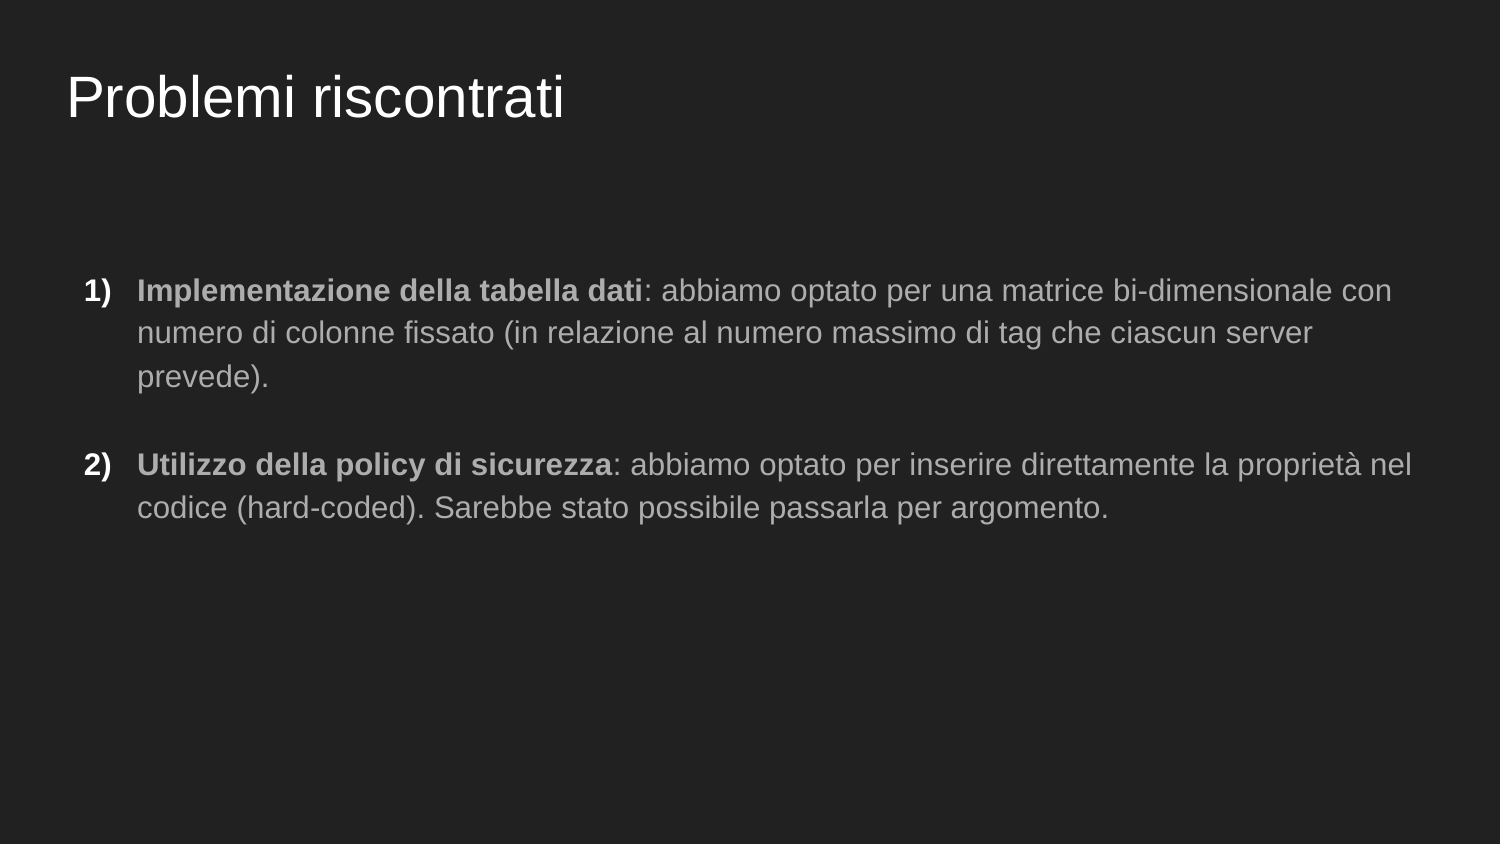

# Problemi riscontrati
Implementazione della tabella dati: abbiamo optato per una matrice bi-dimensionale con numero di colonne fissato (in relazione al numero massimo di tag che ciascun server prevede).
Utilizzo della policy di sicurezza: abbiamo optato per inserire direttamente la proprietà nel codice (hard-coded). Sarebbe stato possibile passarla per argomento.